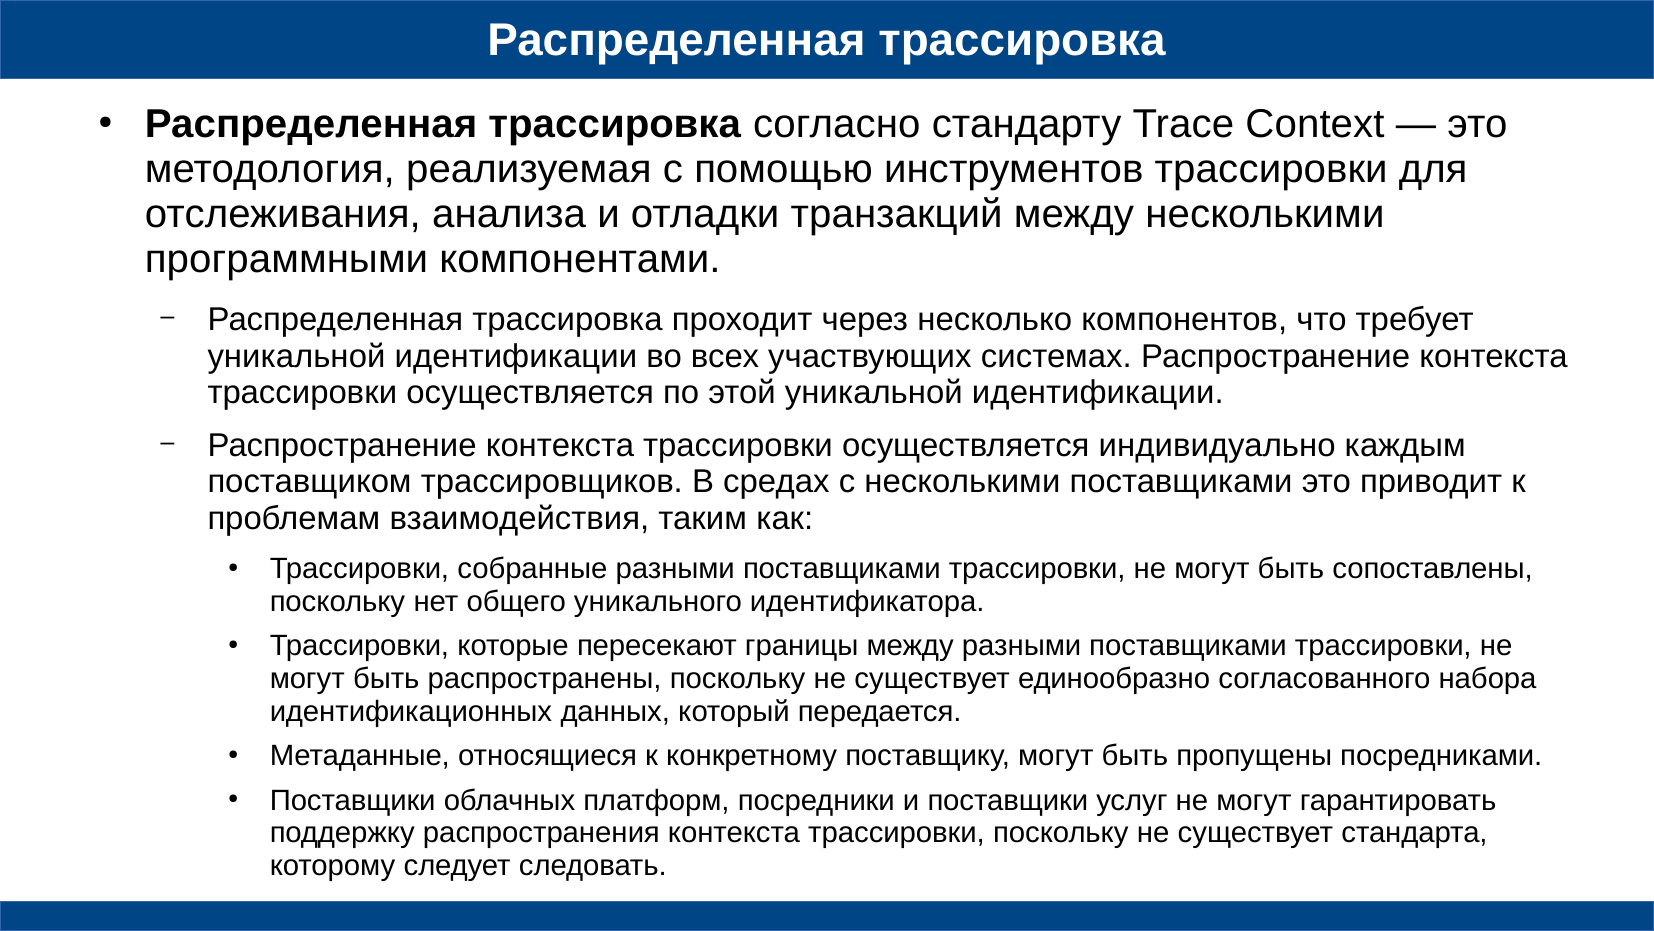

# Распределенная трассировка
Распределенная трассировка согласно стандарту Trace Context — это методология, реализуемая с помощью инструментов трассировки для отслеживания, анализа и отладки транзакций между несколькими программными компонентами.
Распределенная трассировка проходит через несколько компонентов, что требует уникальной идентификации во всех участвующих системах. Распространение контекста трассировки осуществляется по этой уникальной идентификации.
Распространение контекста трассировки осуществляется индивидуально каждым поставщиком трассировщиков. В средах с несколькими поставщиками это приводит к проблемам взаимодействия, таким как:
Трассировки, собранные разными поставщиками трассировки, не могут быть сопоставлены, поскольку нет общего уникального идентификатора.
Трассировки, которые пересекают границы между разными поставщиками трассировки, не могут быть распространены, поскольку не существует единообразно согласованного набора идентификационных данных, который передается.
Метаданные, относящиеся к конкретному поставщику, могут быть пропущены посредниками.
Поставщики облачных платформ, посредники и поставщики услуг не могут гарантировать поддержку распространения контекста трассировки, поскольку не существует стандарта, которому следует следовать.